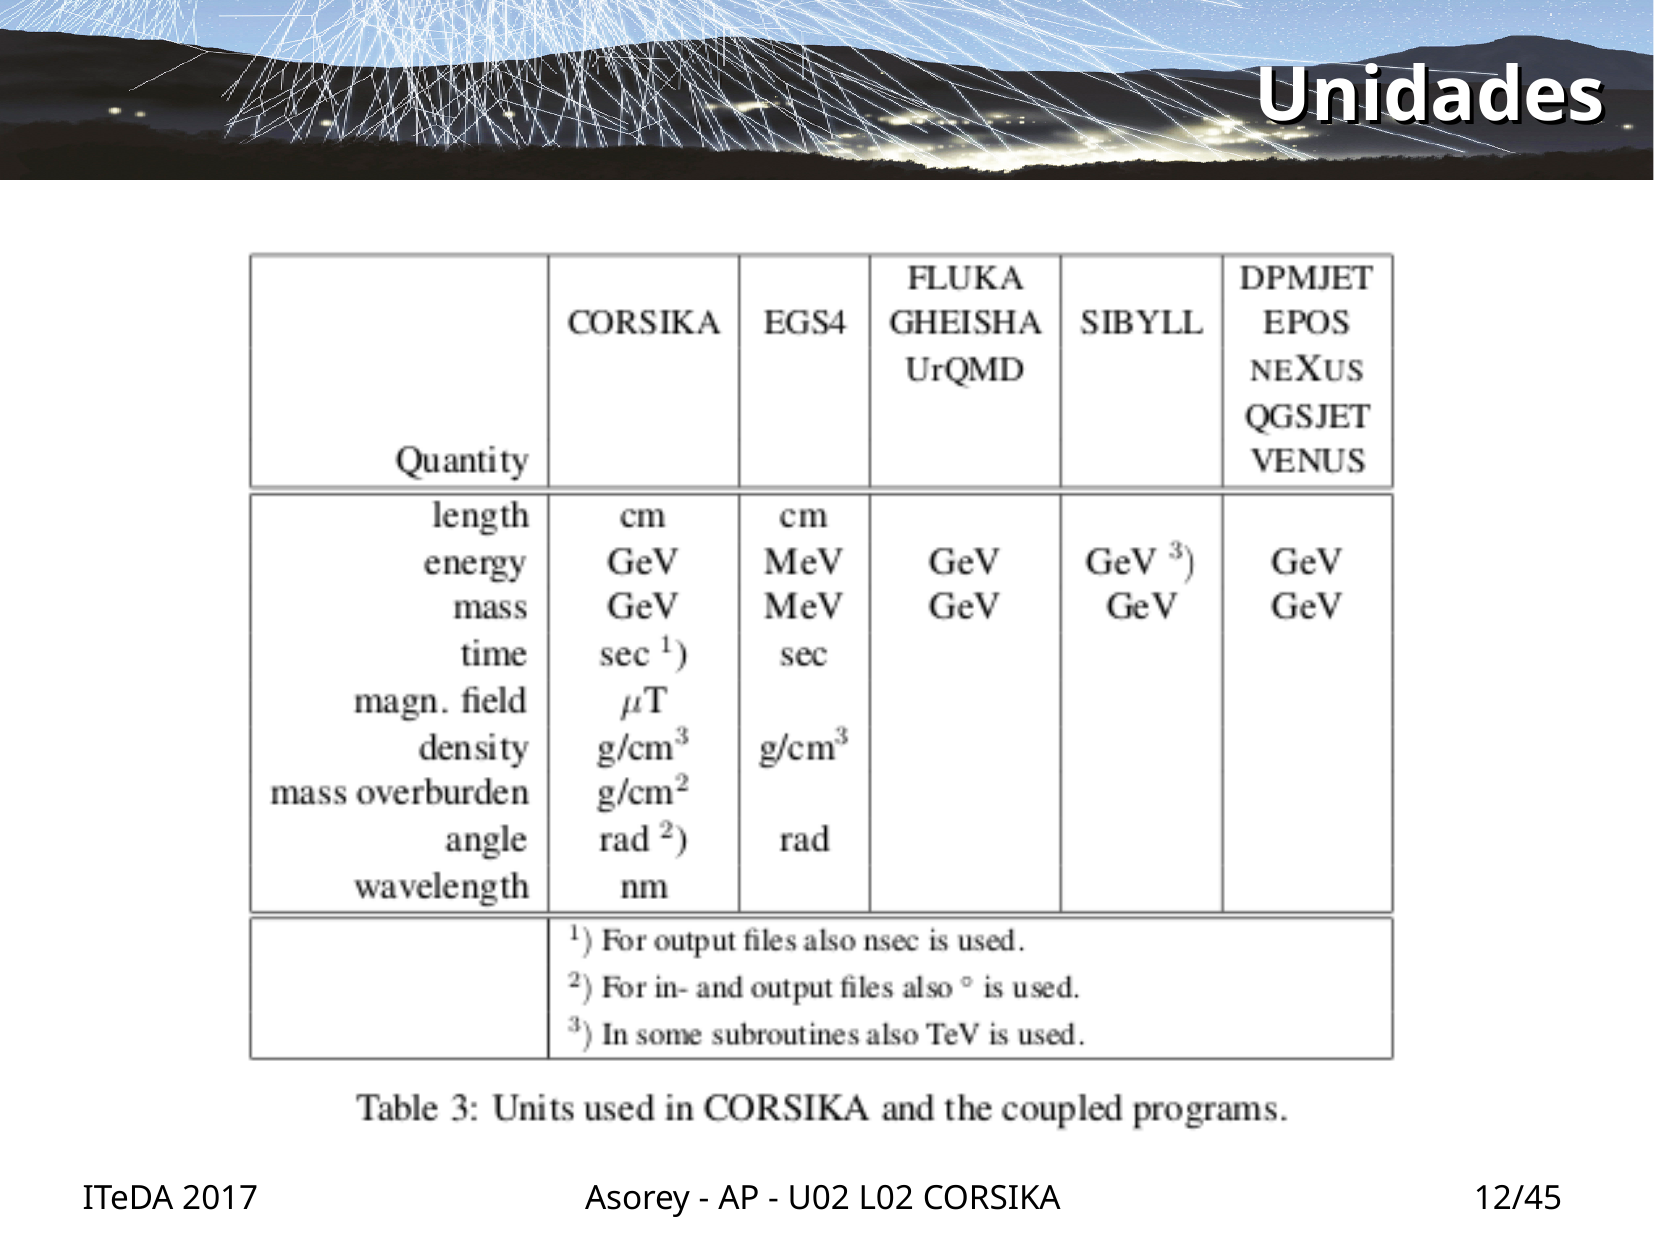

# Unidades
ITeDA 2017
Asorey - AP - U02 L02 CORSIKA
12